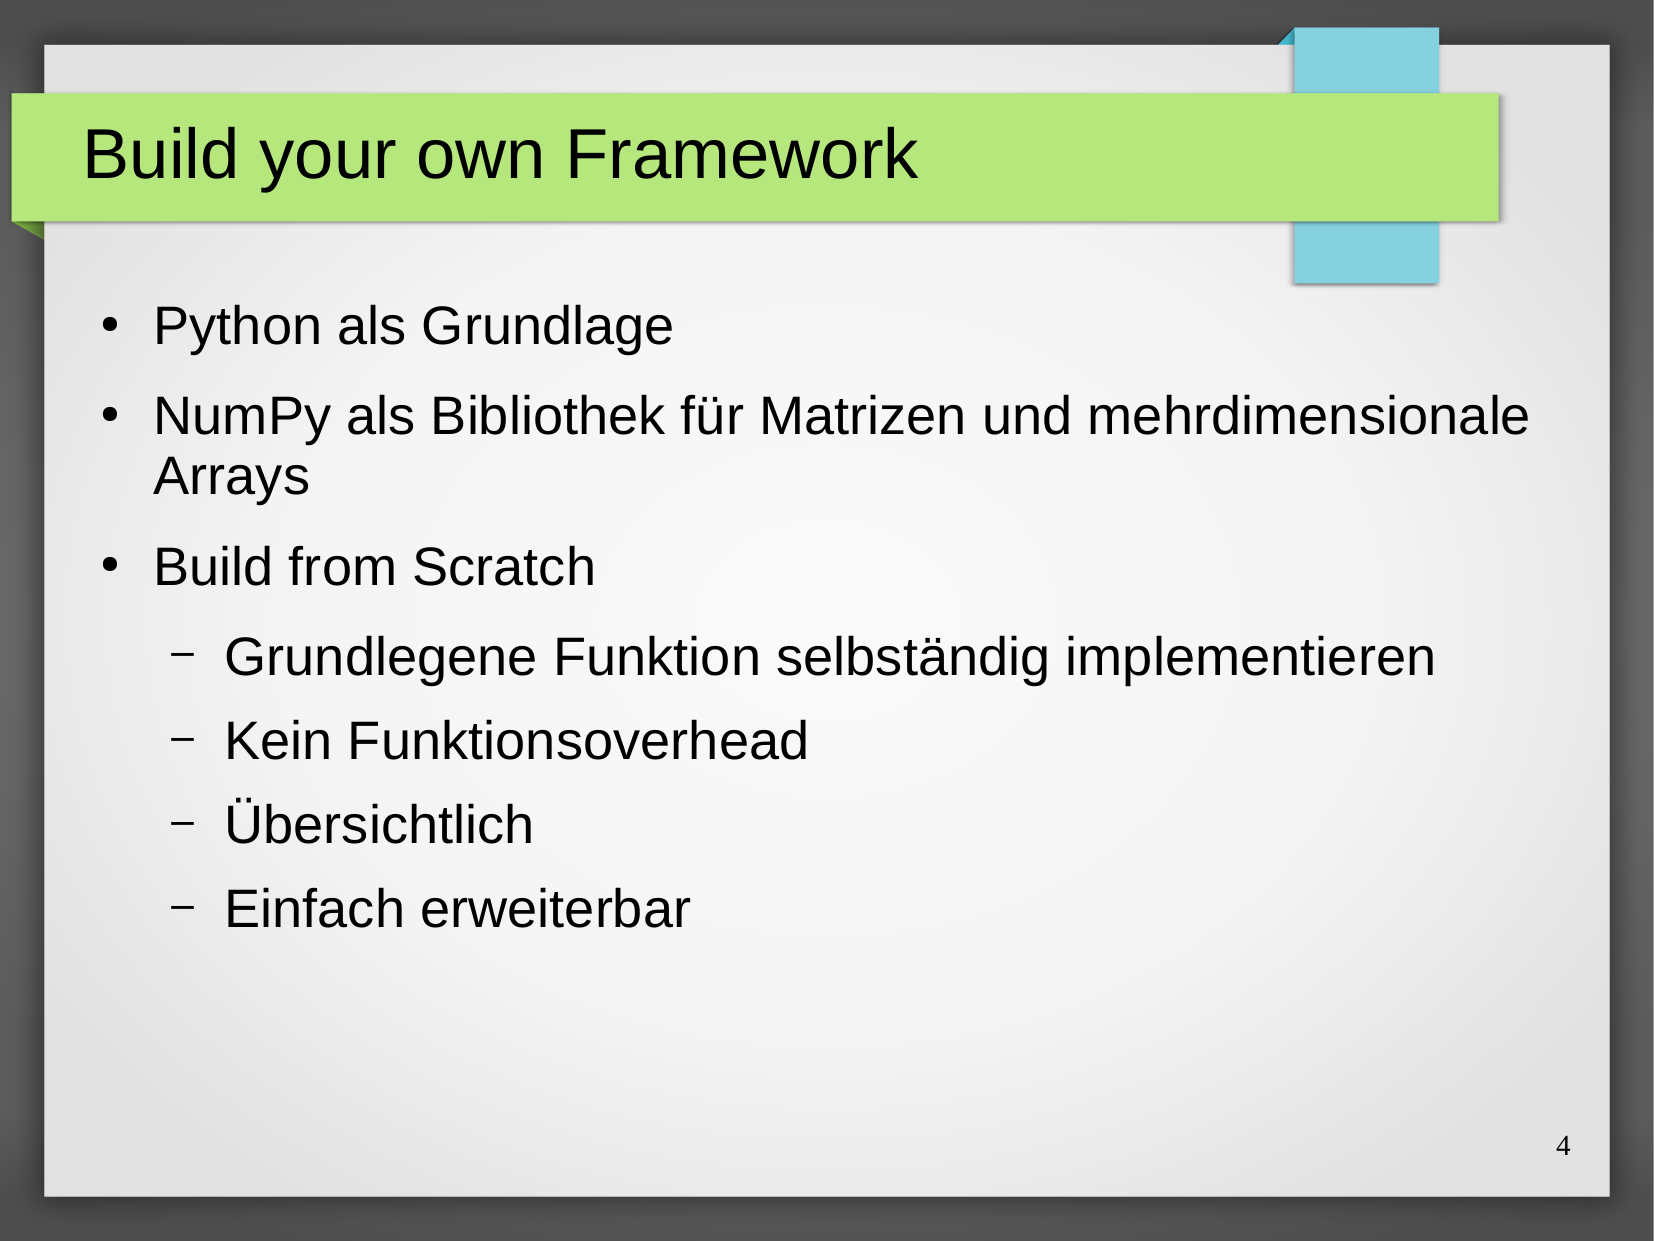

# Build your own Framework
Python als Grundlage
NumPy als Bibliothek für Matrizen und mehrdimensionale Arrays
Build from Scratch
Grundlegene Funktion selbständig implementieren
Kein Funktionsoverhead
Übersichtlich
Einfach erweiterbar
4